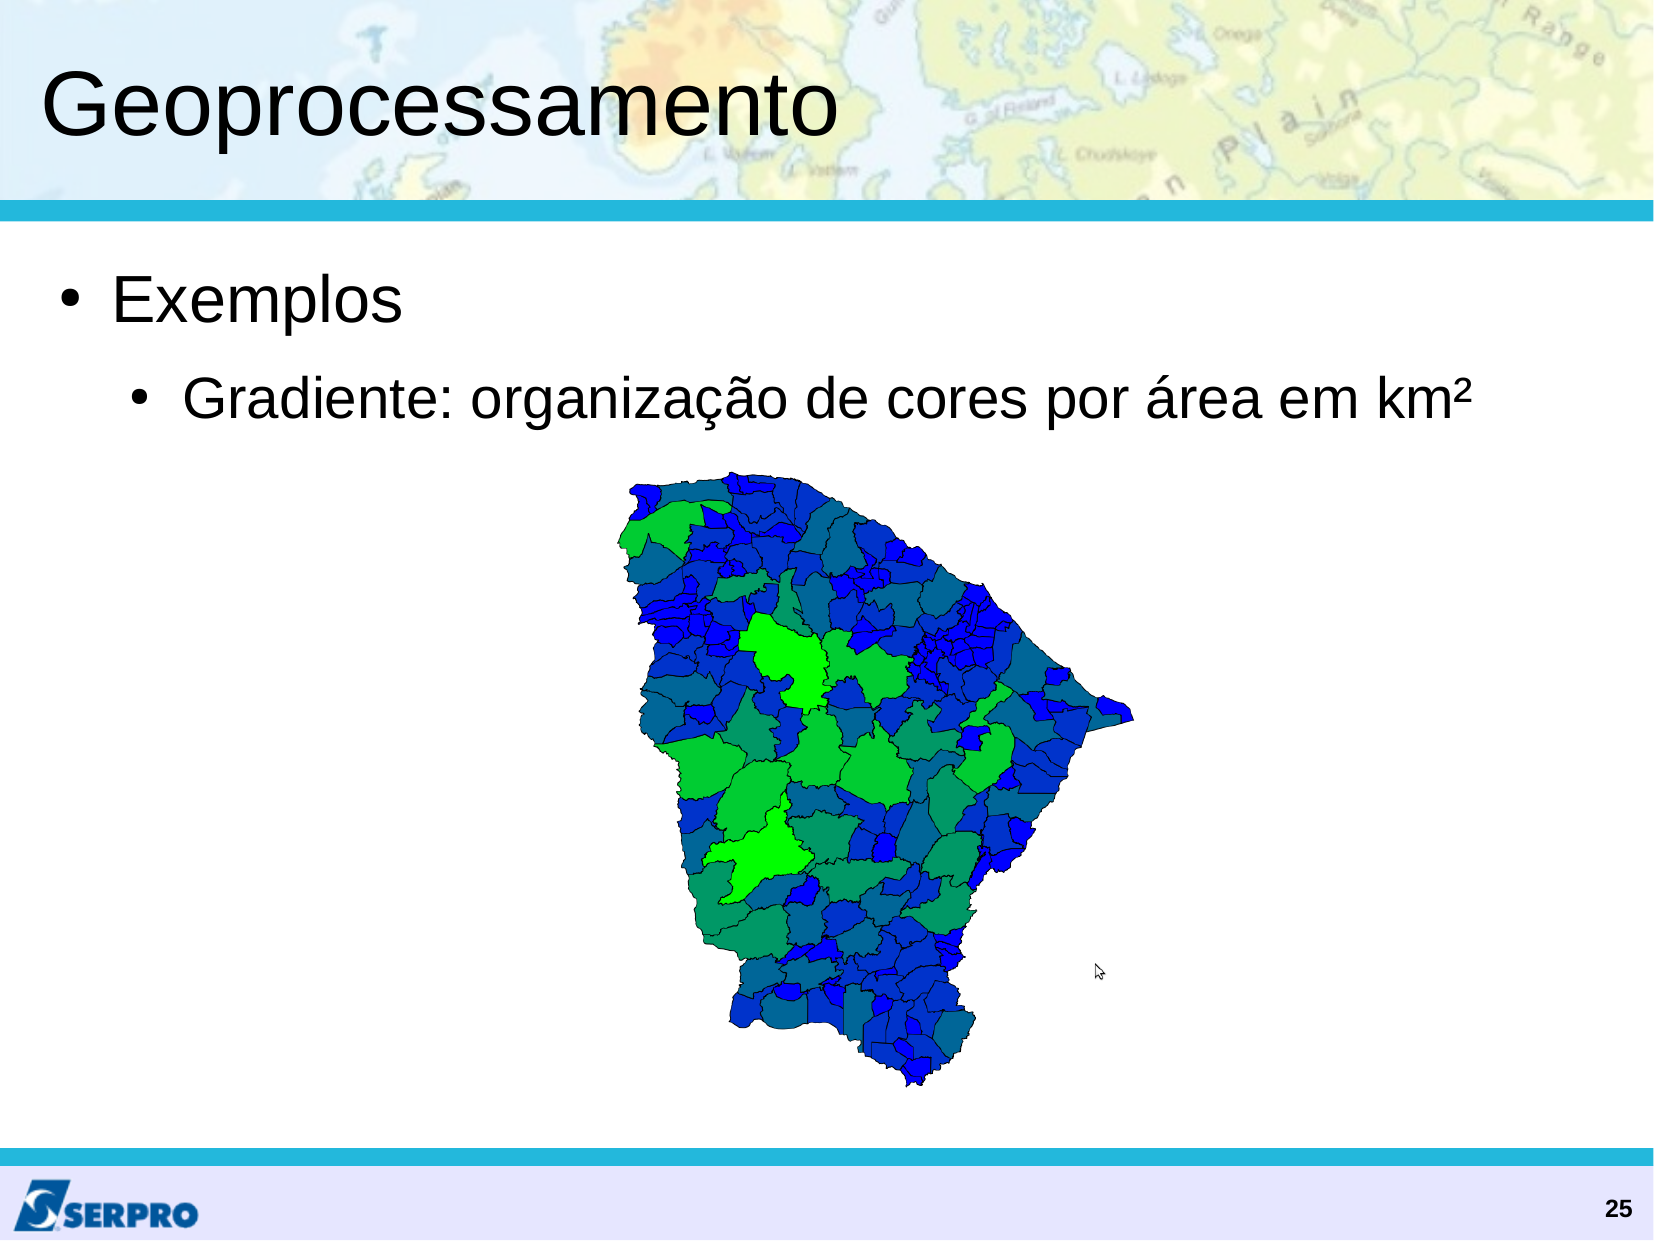

# Geoprocessamento
Exemplos
Gradiente: organização de cores por área em km²
25